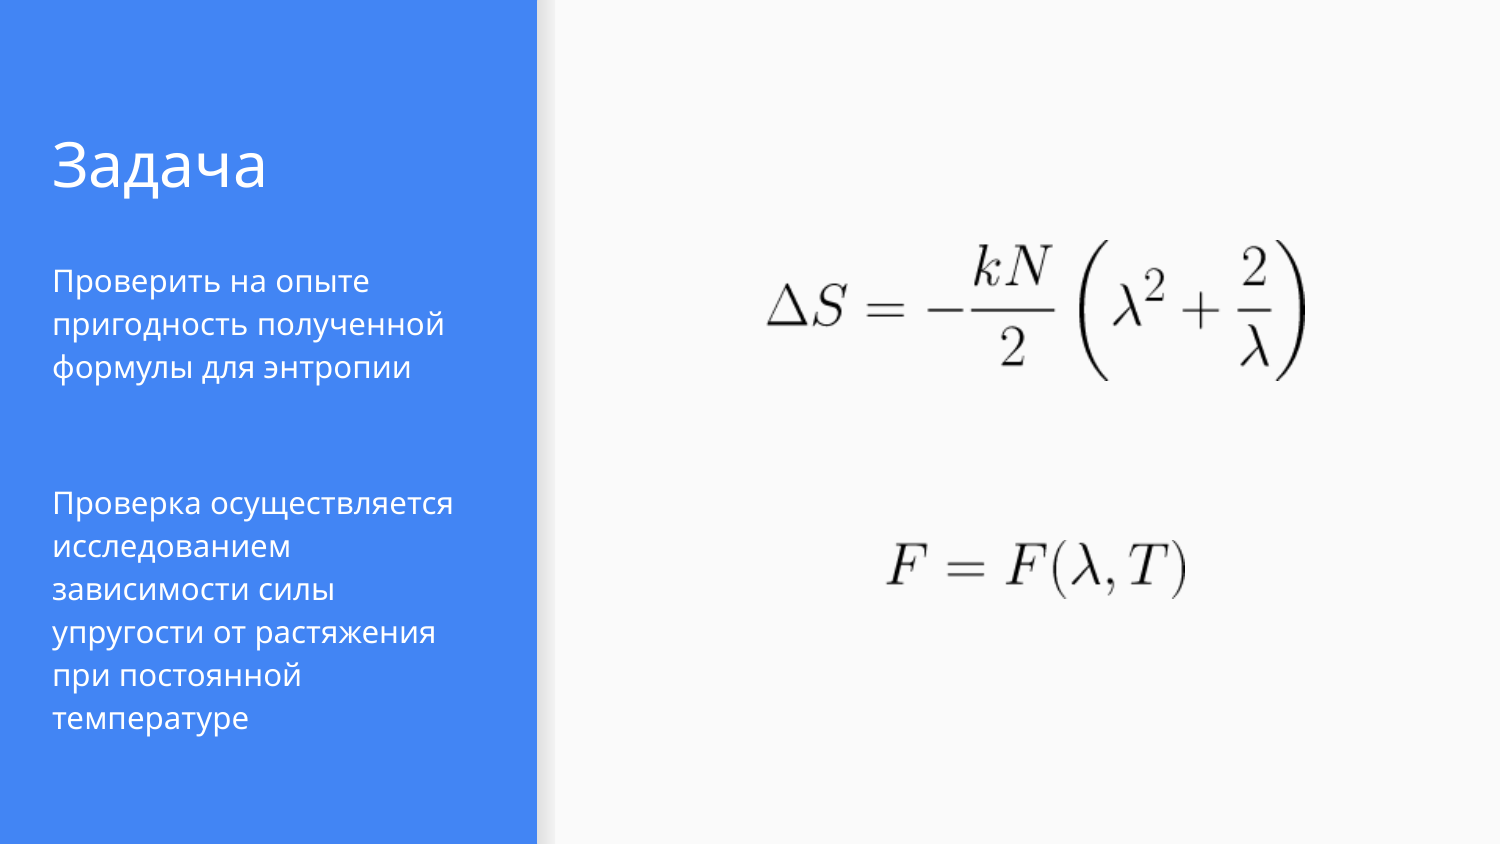

# Задача
Проверить на опыте пригодность полученной формулы для энтропии
Проверка осуществляется исследованием зависимости силы упругости от растяжения при постоянной температуре